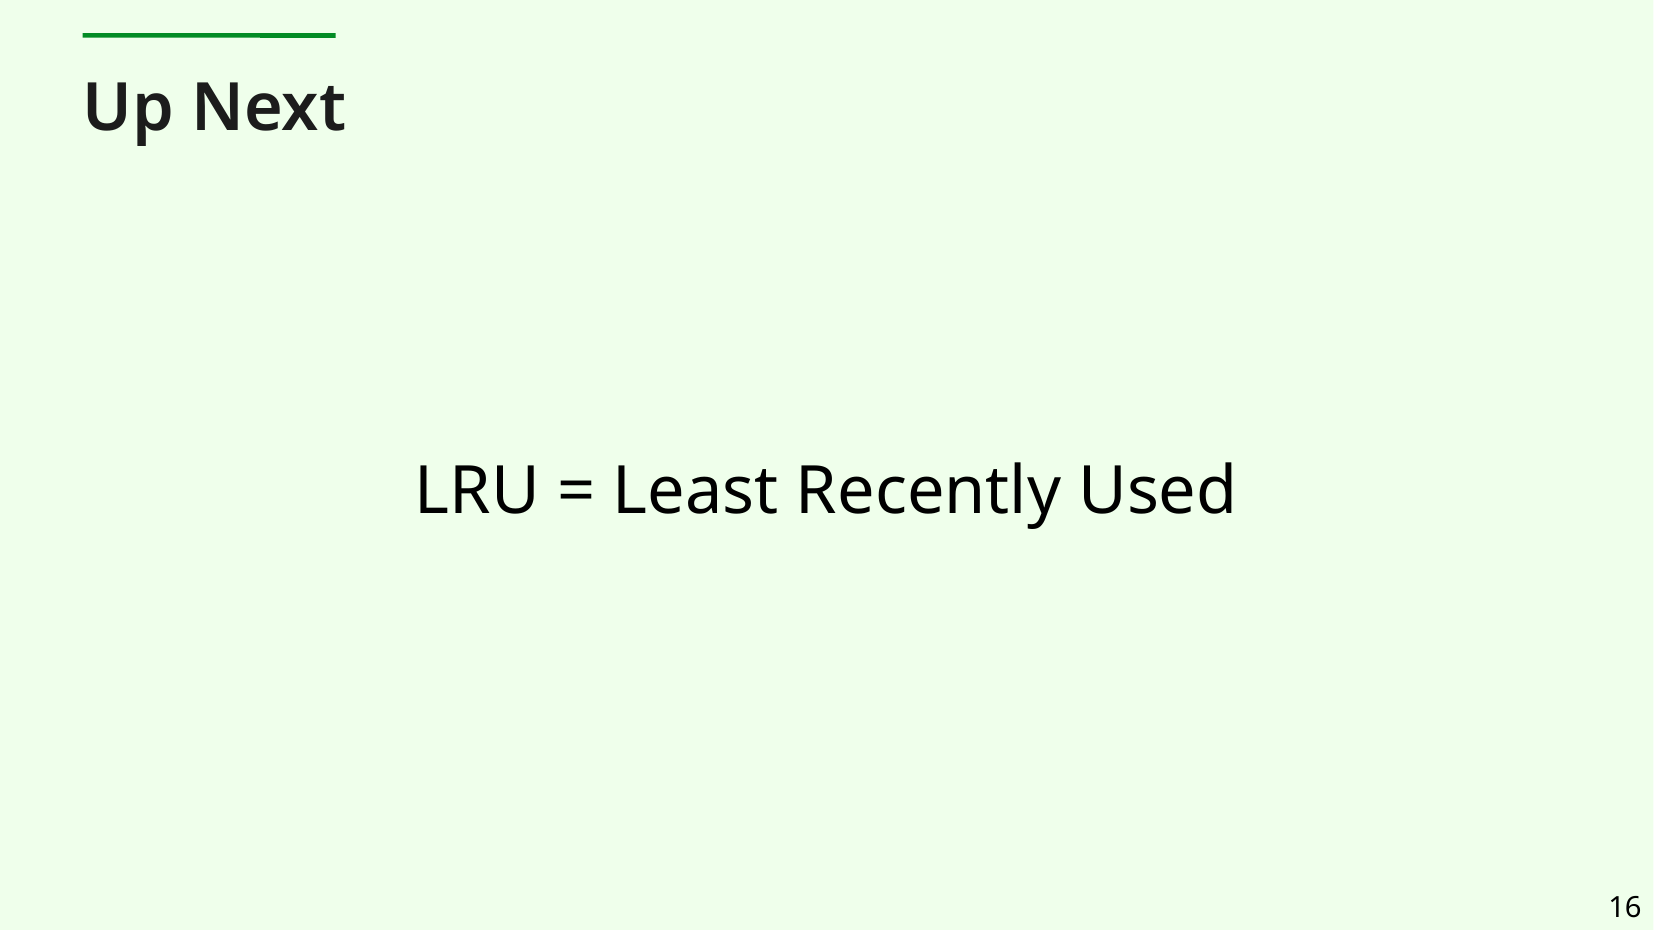

# Up Next
LRU = Least Recently Used
16